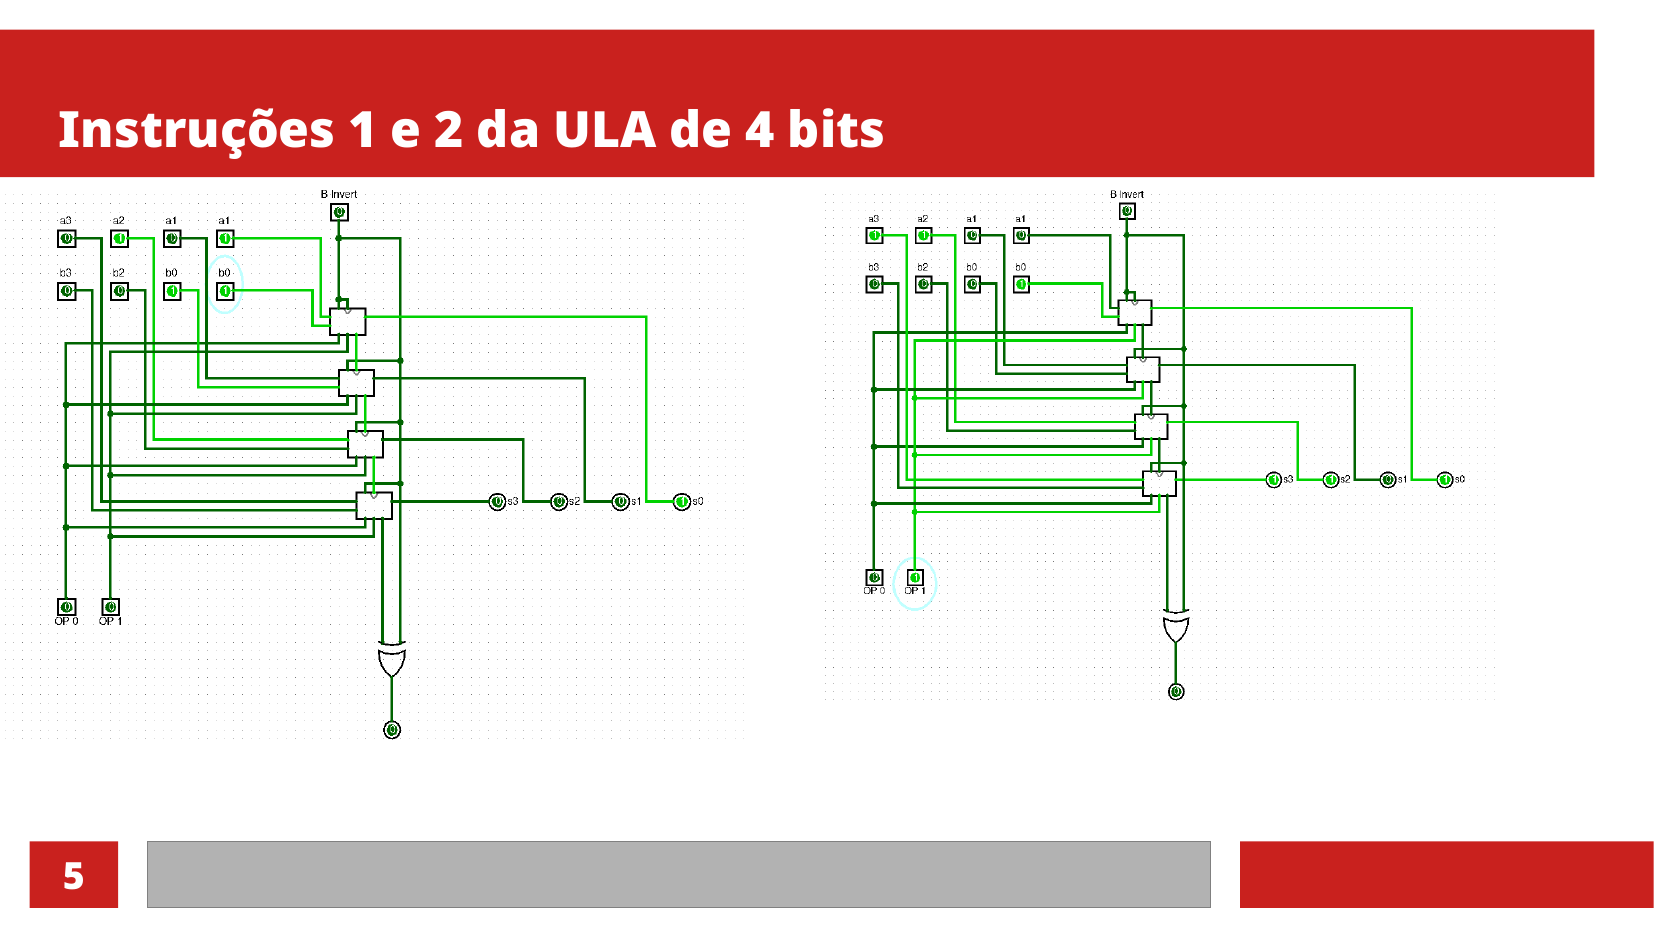

# Instruções 1 e 2 da ULA de 4 bits
5